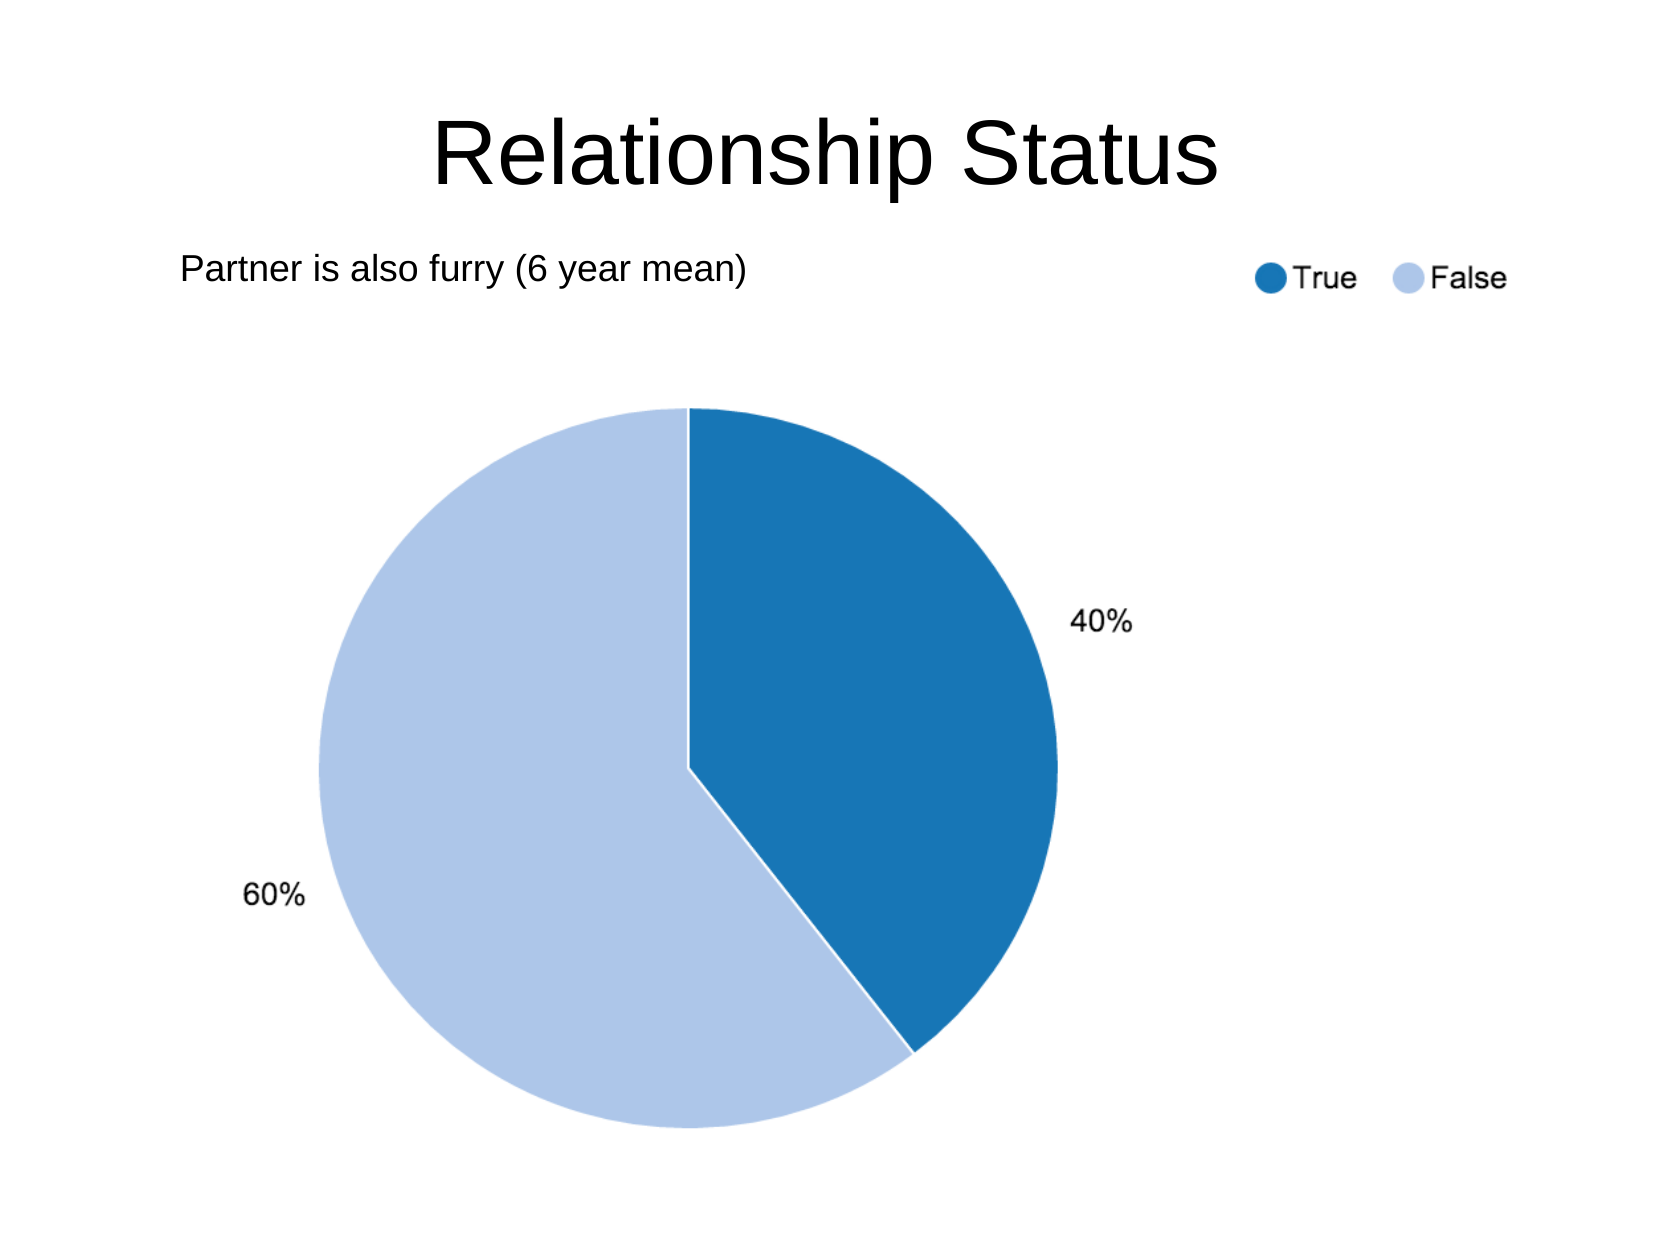

# Relationship Status
Partner is also furry (6 year mean)